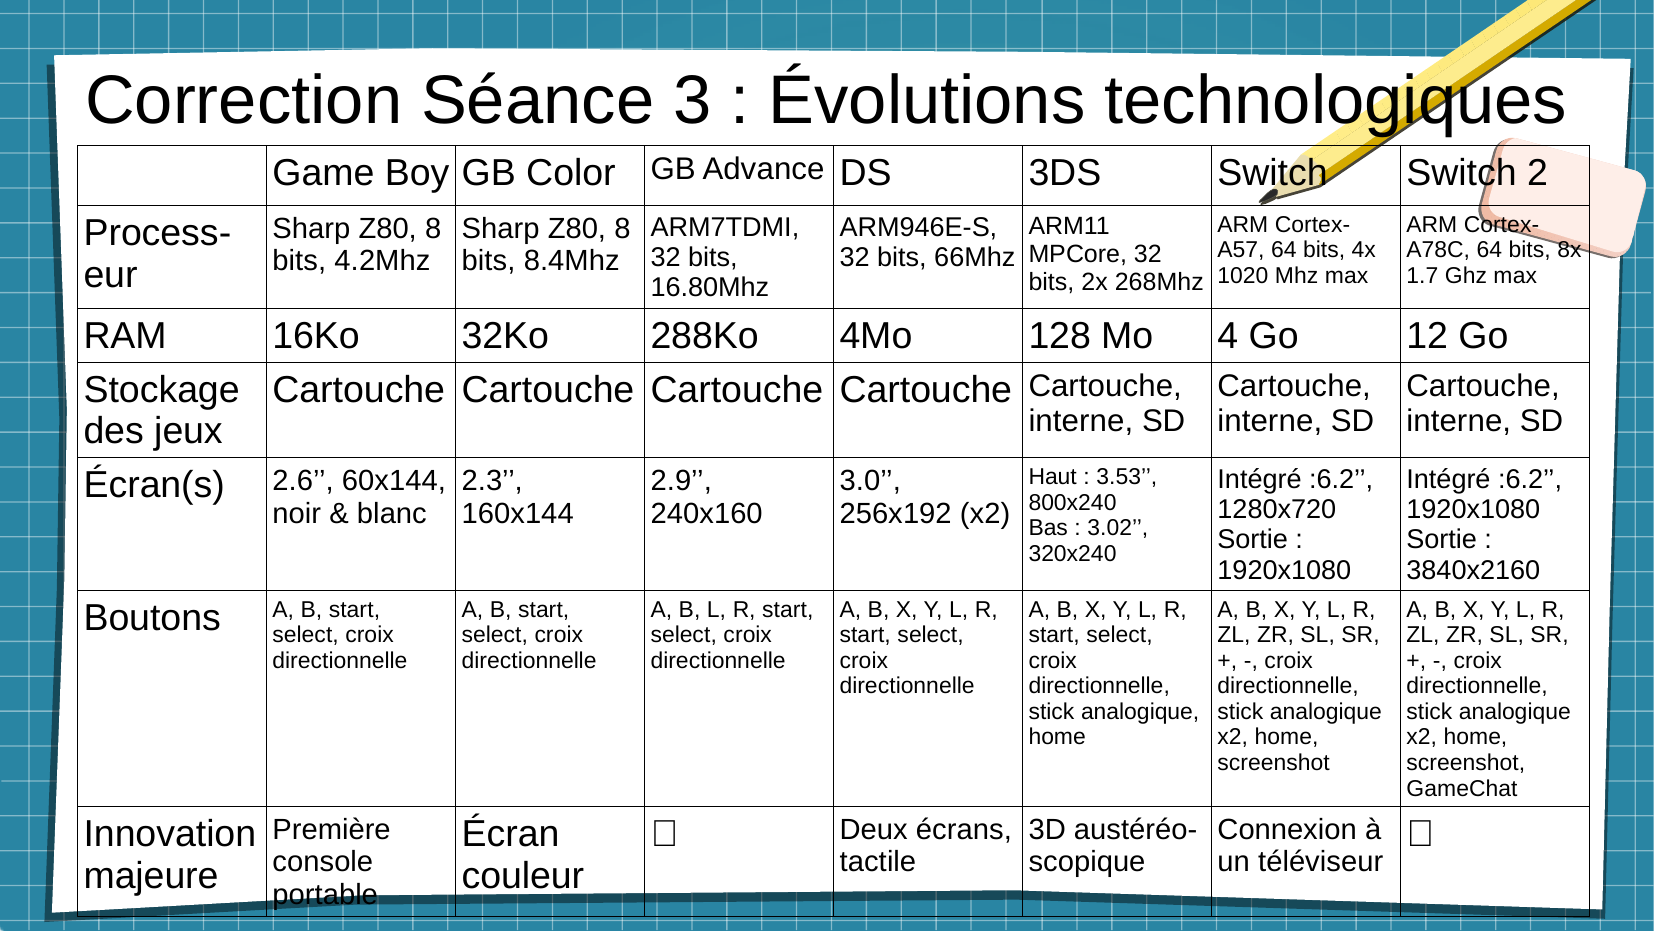

# Correction Séance 3 : Évolutions technologiques
| | Game Boy | GB Color | GB Advance | DS | 3DS | Switch | Switch 2 |
| --- | --- | --- | --- | --- | --- | --- | --- |
| Process-eur | Sharp Z80, 8 bits, 4.2Mhz | Sharp Z80, 8 bits, 8.4Mhz | ARM7TDMI, 32 bits, 16.80Mhz | ARM946E-S, 32 bits, 66Mhz | ARM11 MPCore, 32 bits, 2x 268Mhz | ARM Cortex-A57, 64 bits, 4x 1020 Mhz max | ARM Cortex-A78C, 64 bits, 8x 1.7 Ghz max |
| RAM | 16Ko | 32Ko | 288Ko | 4Mo | 128 Mo | 4 Go | 12 Go |
| Stockage des jeux | Cartouche | Cartouche | Cartouche | Cartouche | Cartouche, interne, SD | Cartouche, interne, SD | Cartouche, interne, SD |
| Écran(s) | 2.6’’, 60x144, noir & blanc | 2.3’’, 160x144 | 2.9’’, 240x160 | 3.0’’, 256x192 (x2) | Haut : 3.53’’, 800x240 Bas : 3.02’’, 320x240 | Intégré :6.2’’, 1280x720 Sortie : 1920x1080 | Intégré :6.2’’, 1920x1080 Sortie : 3840x2160 |
| Boutons | A, B, start, select, croix directionnelle | A, B, start, select, croix directionnelle | A, B, L, R, start, select, croix directionnelle | A, B, X, Y, L, R, start, select, croix directionnelle | A, B, X, Y, L, R, start, select, croix directionnelle, stick analogique, home | A, B, X, Y, L, R, ZL, ZR, SL, SR, +, -, croix directionnelle, stick analogique x2, home, screenshot | A, B, X, Y, L, R, ZL, ZR, SL, SR, +, -, croix directionnelle, stick analogique x2, home, screenshot, GameChat |
| Innovation majeure | Première console portable | Écran couleur | 🤷 | Deux écrans, tactile | 3D austéréo-scopique | Connexion à un téléviseur | 🤷 |